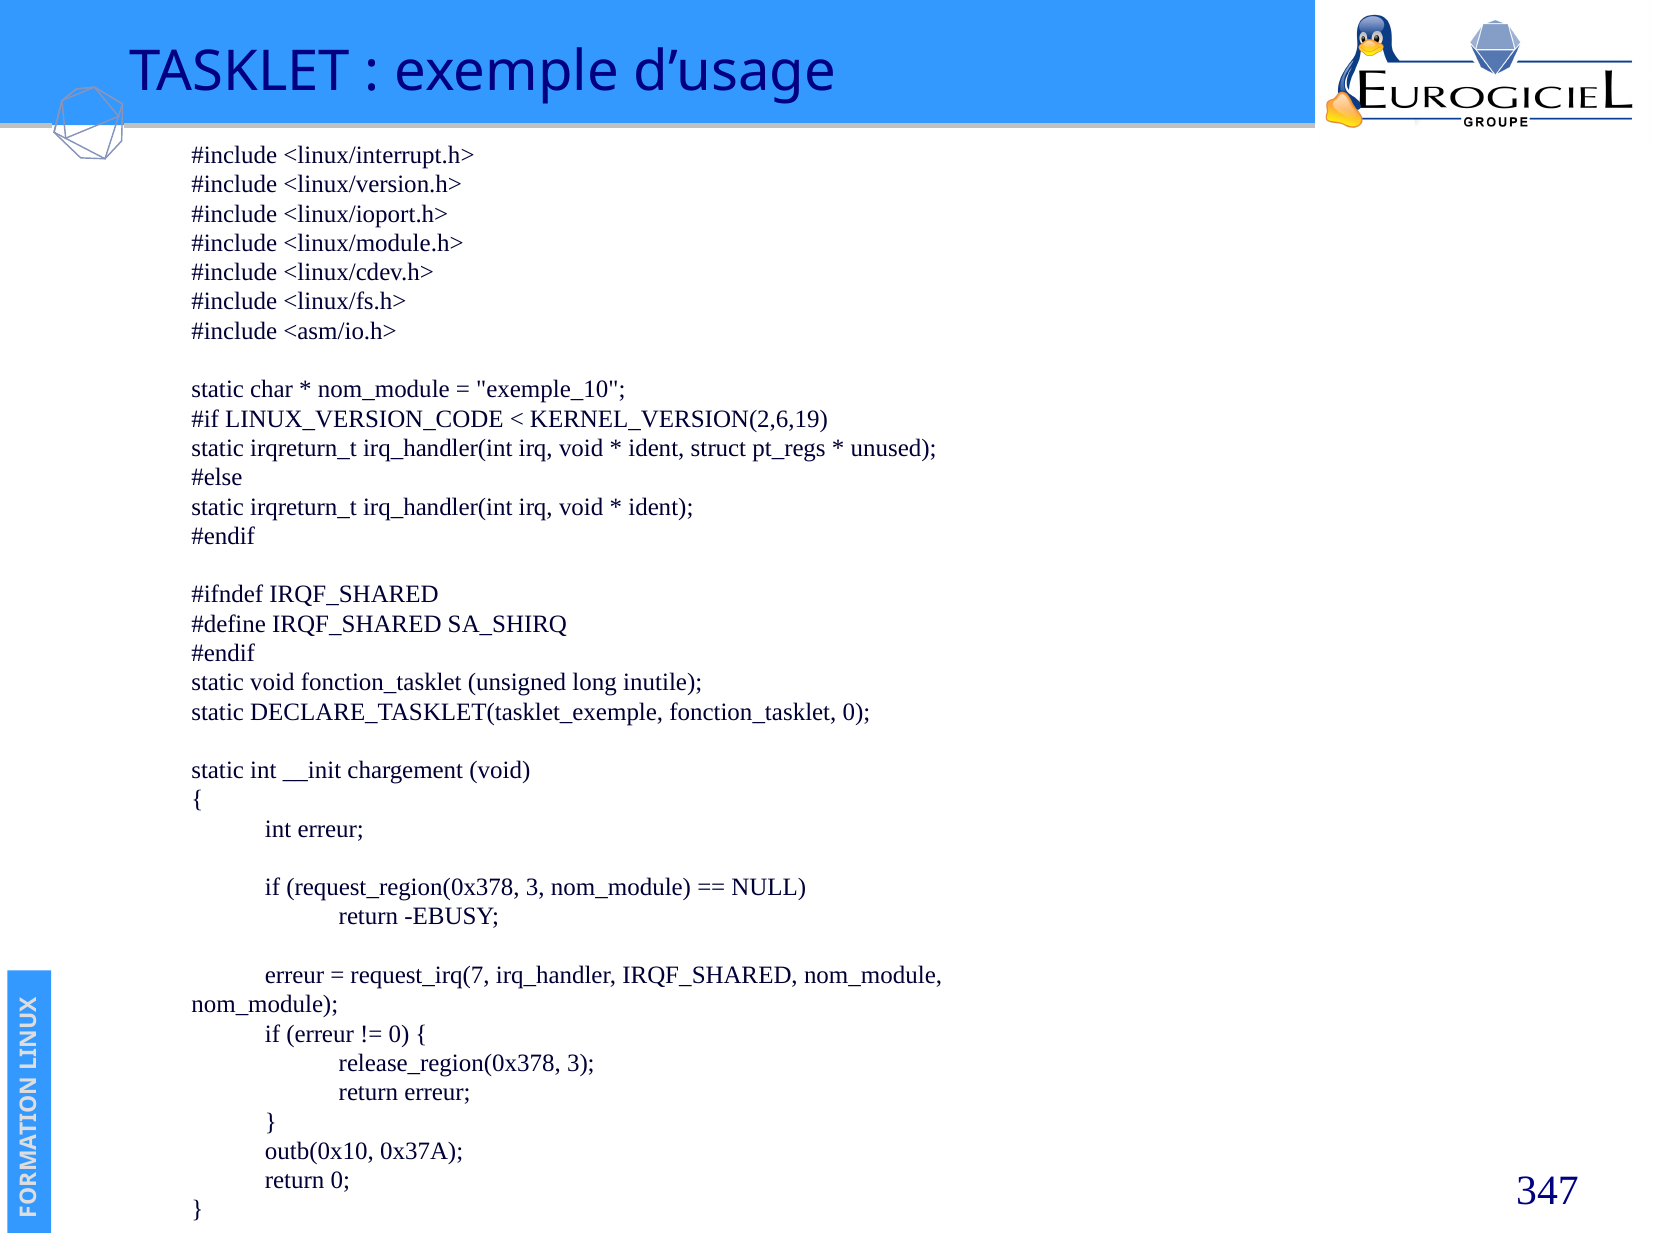

# TASKLET : exemple d’usage
#include <linux/interrupt.h>
#include <linux/version.h>
#include <linux/ioport.h>
#include <linux/module.h>
#include <linux/cdev.h>
#include <linux/fs.h>
#include <asm/io.h>
static char * nom_module = "exemple_10";
#if LINUX_VERSION_CODE < KERNEL_VERSION(2,6,19)
static irqreturn_t irq_handler(int irq, void * ident, struct pt_regs * unused);
#else
static irqreturn_t irq_handler(int irq, void * ident);
#endif
#ifndef IRQF_SHARED
#define IRQF_SHARED SA_SHIRQ
#endif
static void fonction_tasklet (unsigned long inutile);
static DECLARE_TASKLET(tasklet_exemple, fonction_tasklet, 0);
static int __init chargement (void)
{
	int erreur;
	if (request_region(0x378, 3, nom_module) == NULL)
		return -EBUSY;
	erreur = request_irq(7, irq_handler, IRQF_SHARED, nom_module, nom_module);
	if (erreur != 0) {
		release_region(0x378, 3);
		return erreur;
	}
	outb(0x10, 0x37A);
	return 0;
}